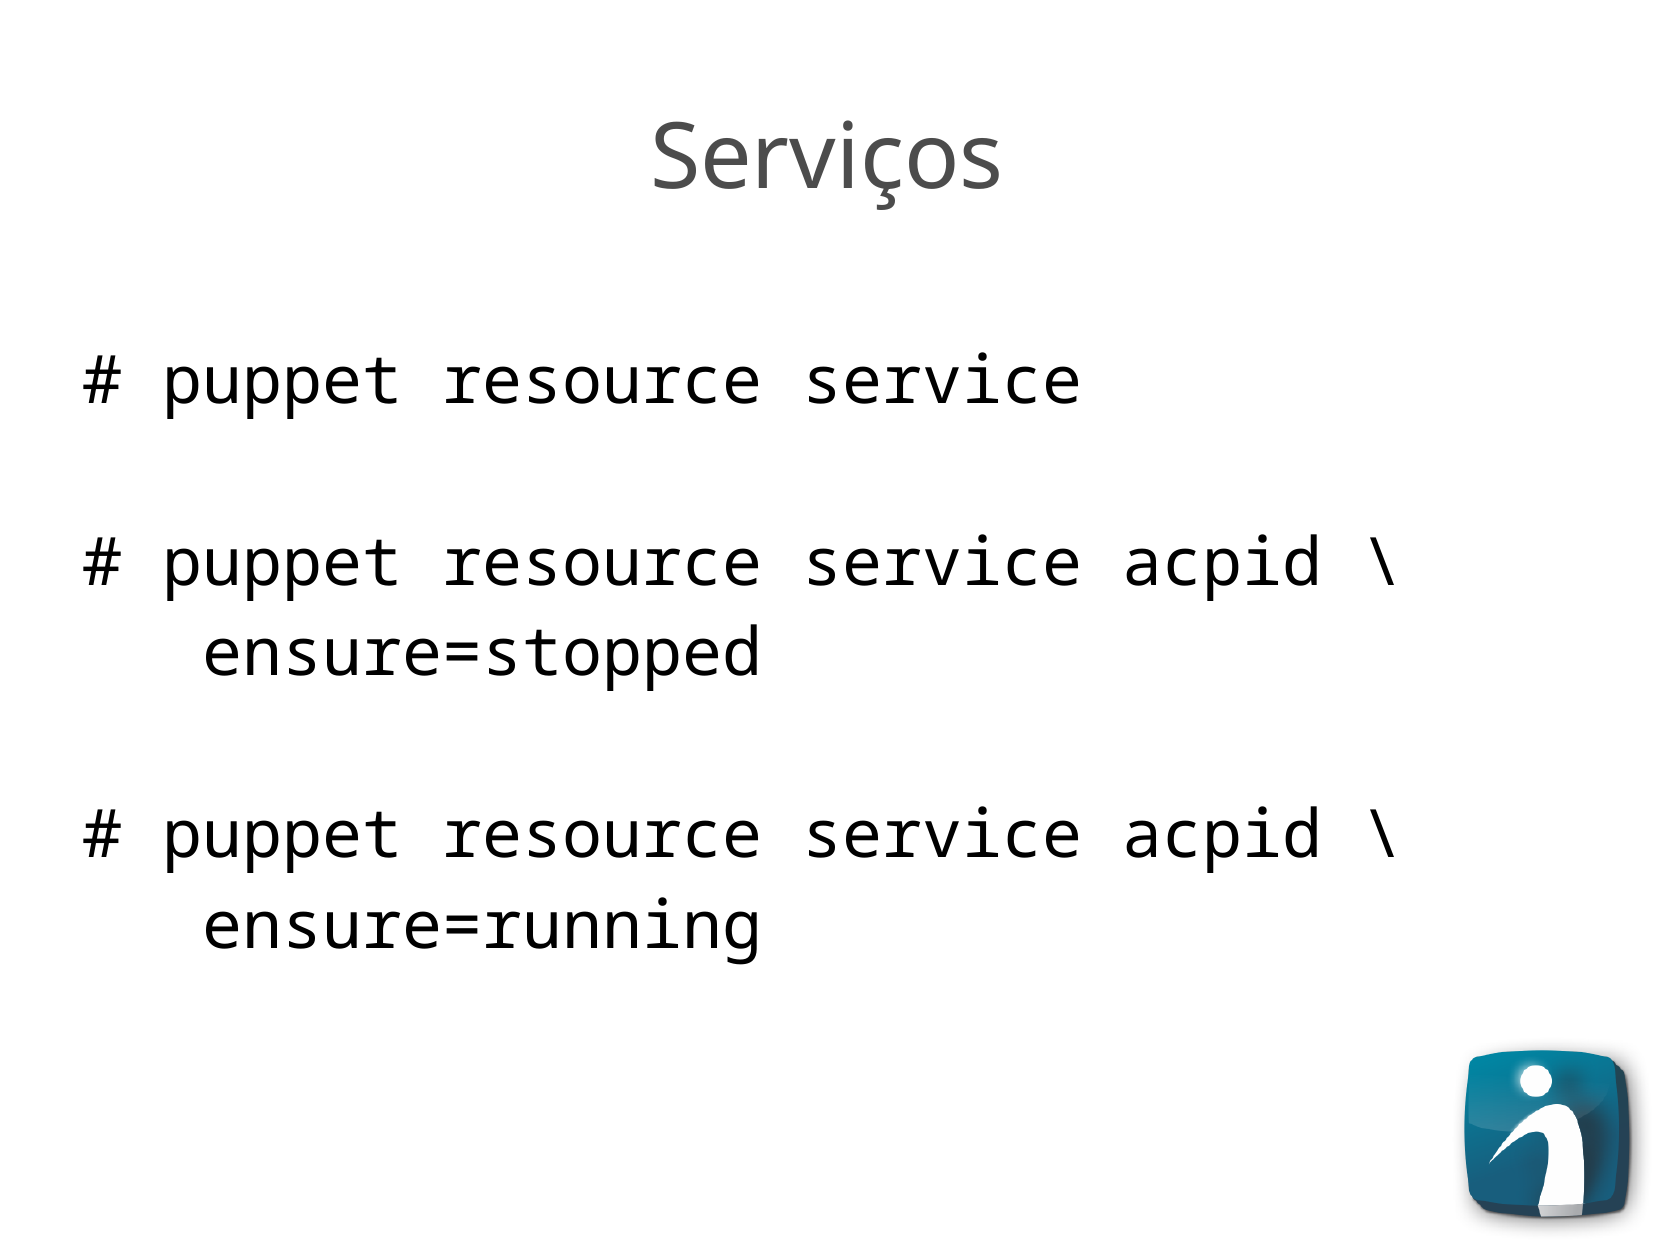

# Serviços
# puppet resource service
# puppet resource service acpid \
 ensure=stopped
# puppet resource service acpid \
 ensure=running